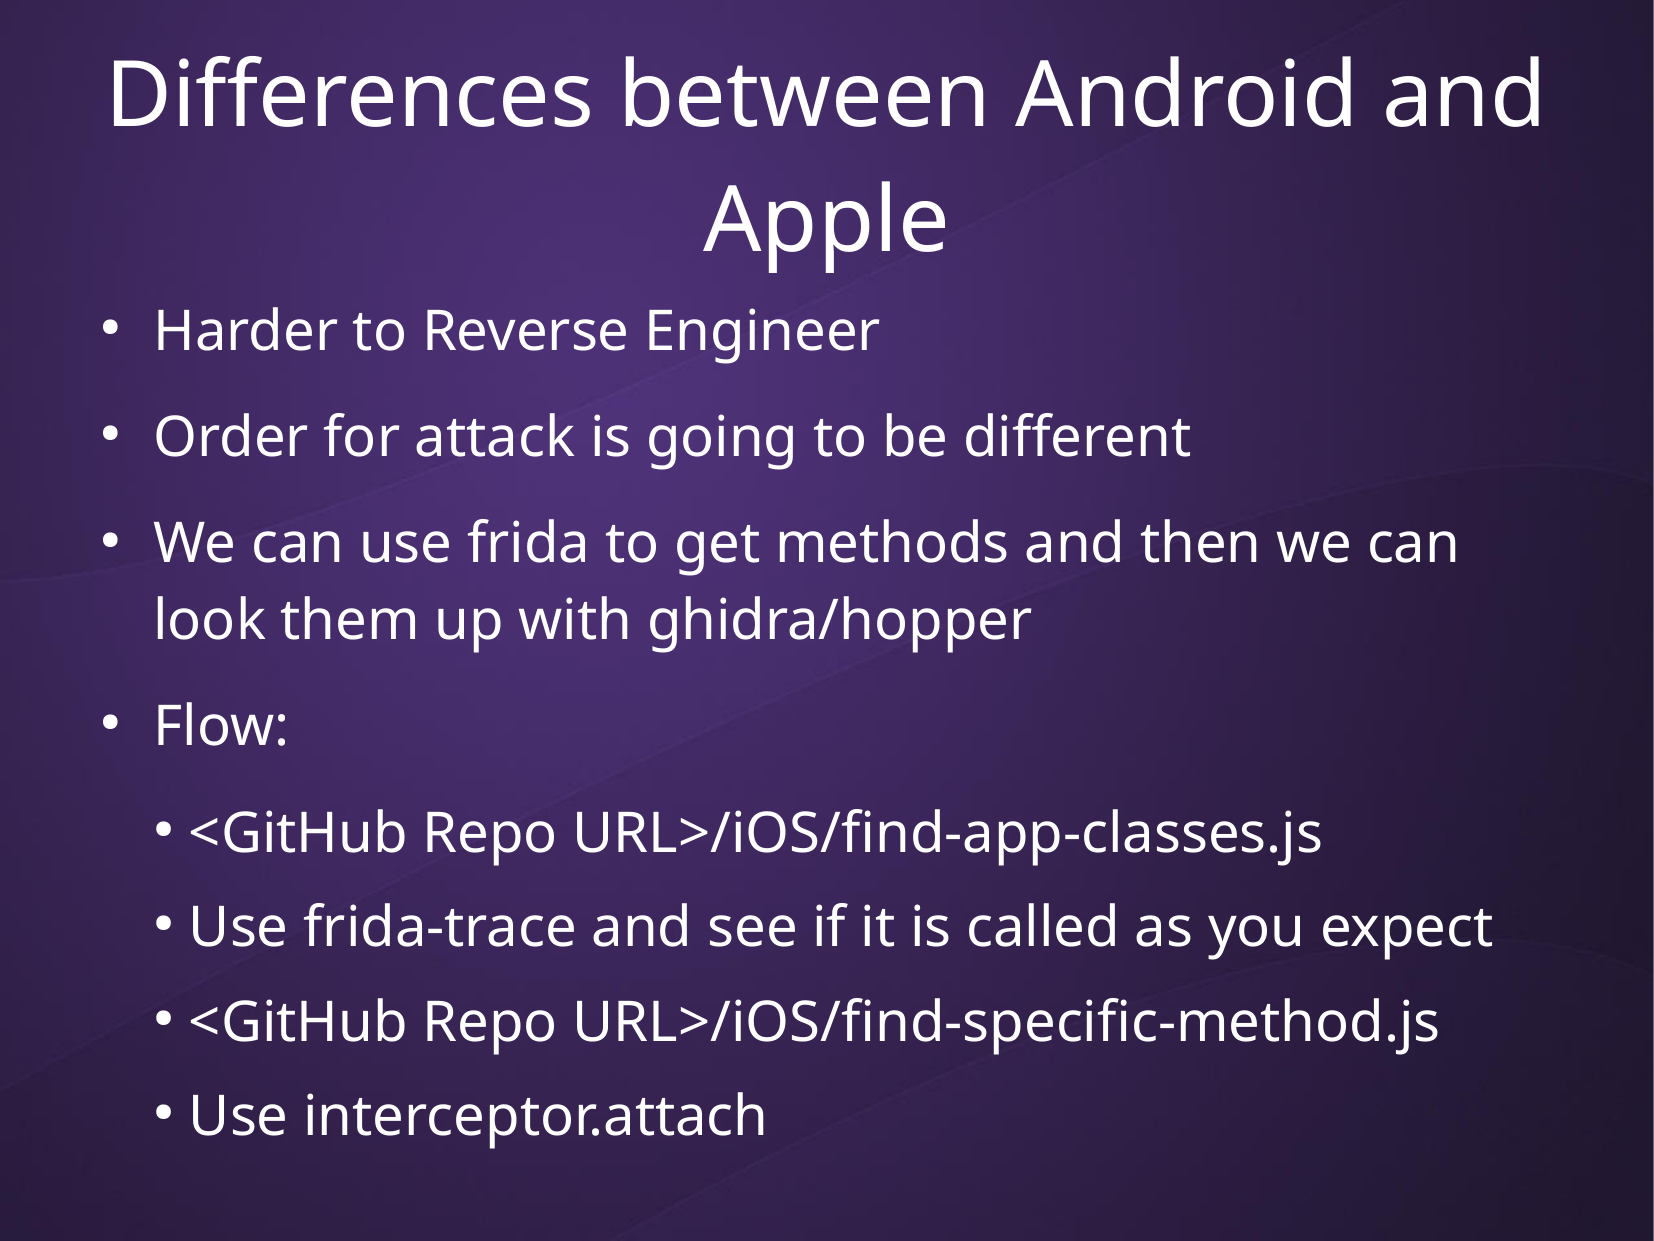

# Differences between Android and Apple
Harder to Reverse Engineer
Order for attack is going to be different
We can use frida to get methods and then we can look them up with ghidra/hopper
Flow:
<GitHub Repo URL>/iOS/find-app-classes.js
Use frida-trace and see if it is called as you expect
<GitHub Repo URL>/iOS/find-specific-method.js
Use interceptor.attach